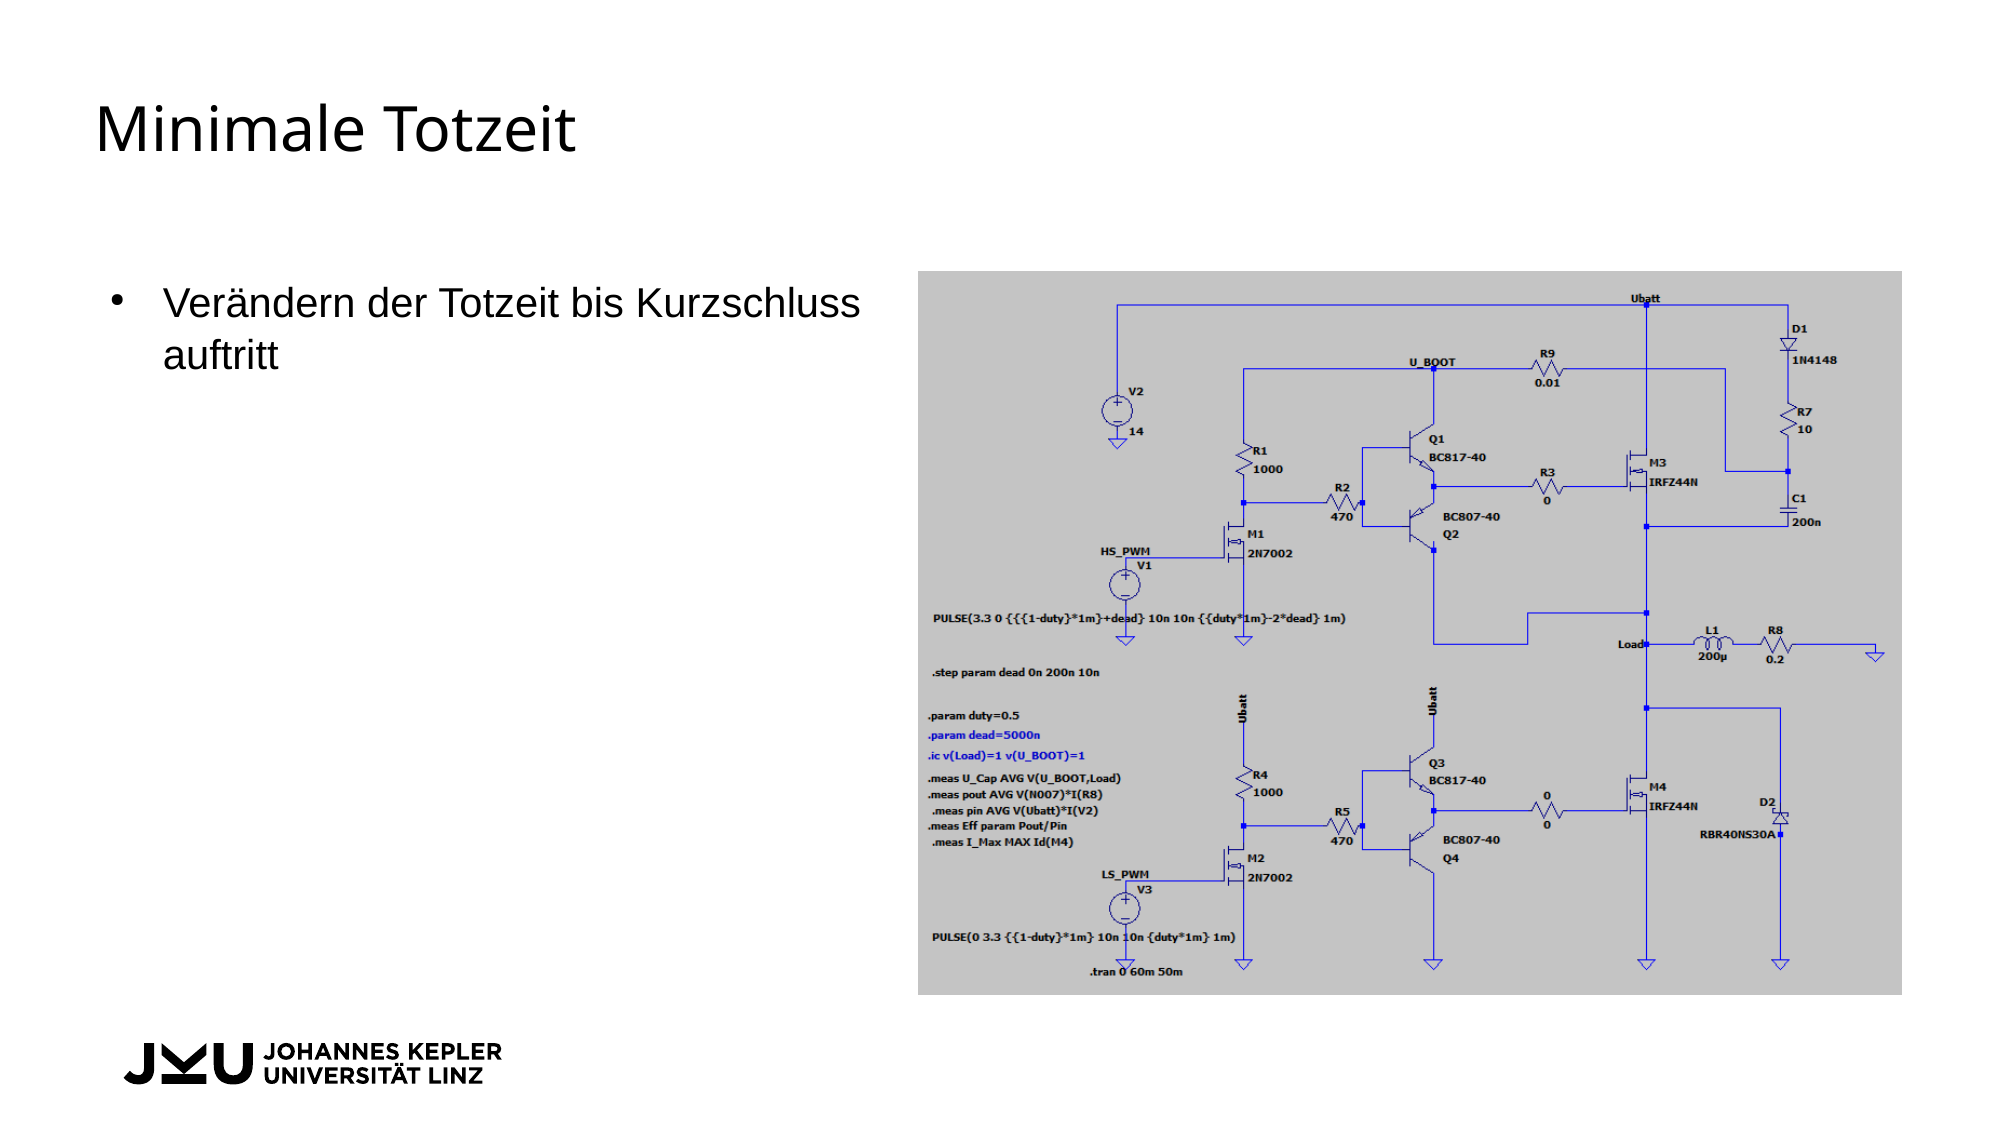

# Minimale Totzeit
Verändern der Totzeit bis Kurzschluss
auftritt